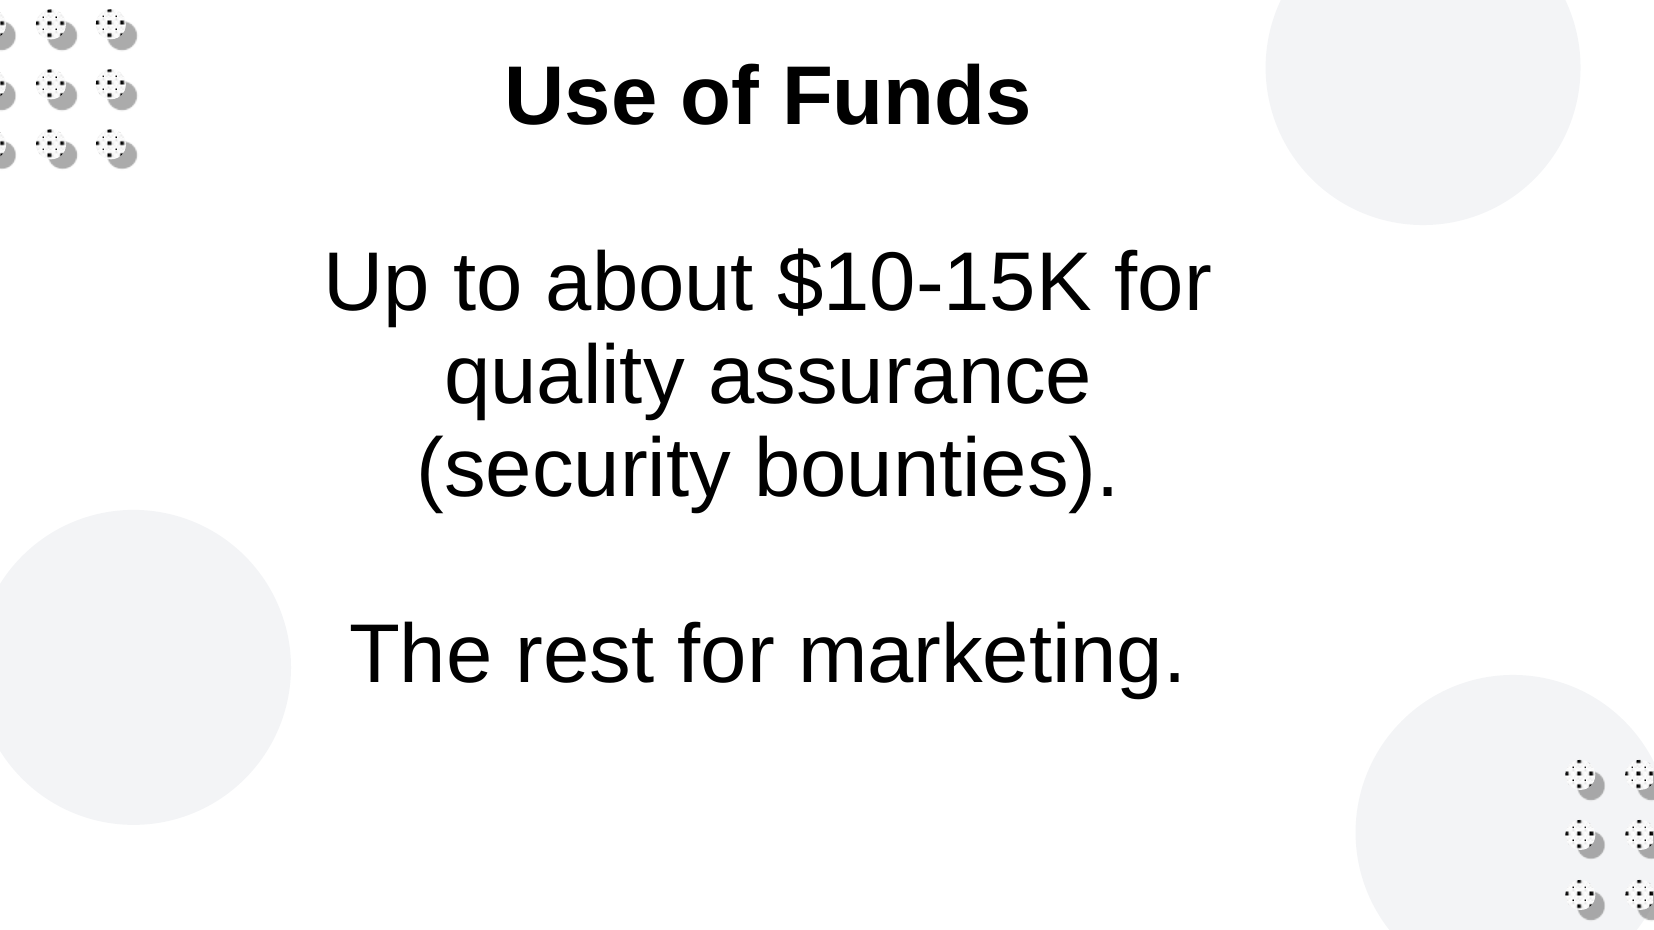

Use of Funds
Up to about $10-15K for
quality assurance
(security bounties).
The rest for marketing.